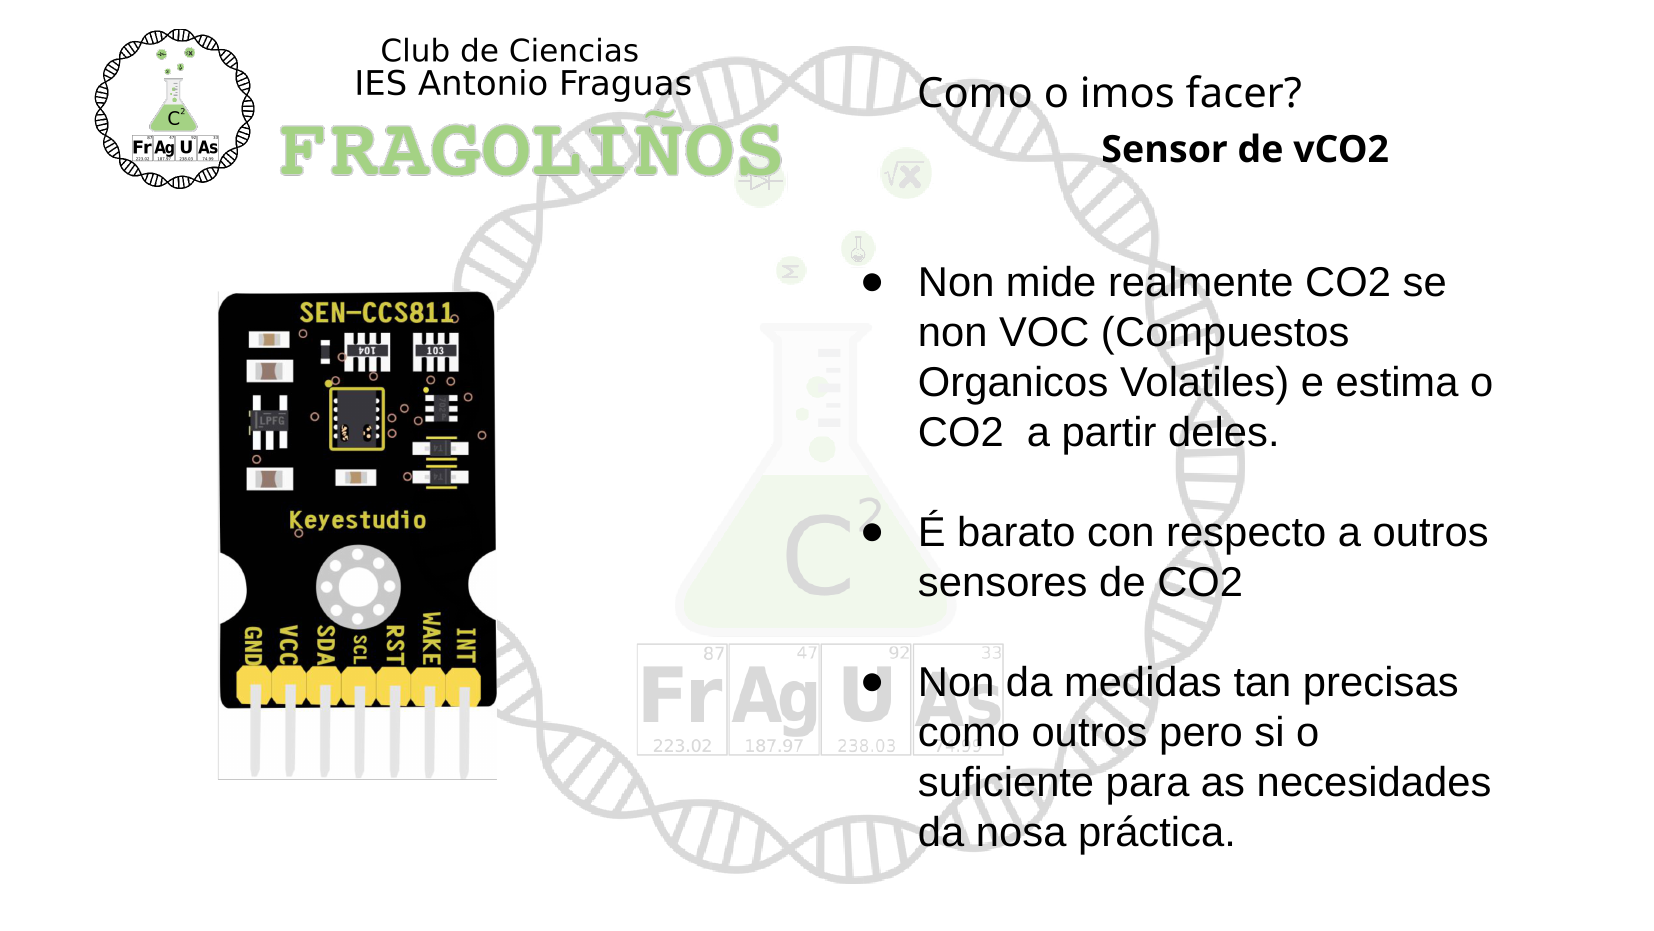

Como o imos facer?
Sensor de vCO2
Non mide realmente CO2 se non VOC (Compuestos Organicos Volatiles) e estima o CO2 a partir deles.
É barato con respecto a outros sensores de CO2
Non da medidas tan precisas como outros pero si o suficiente para as necesidades da nosa práctica.